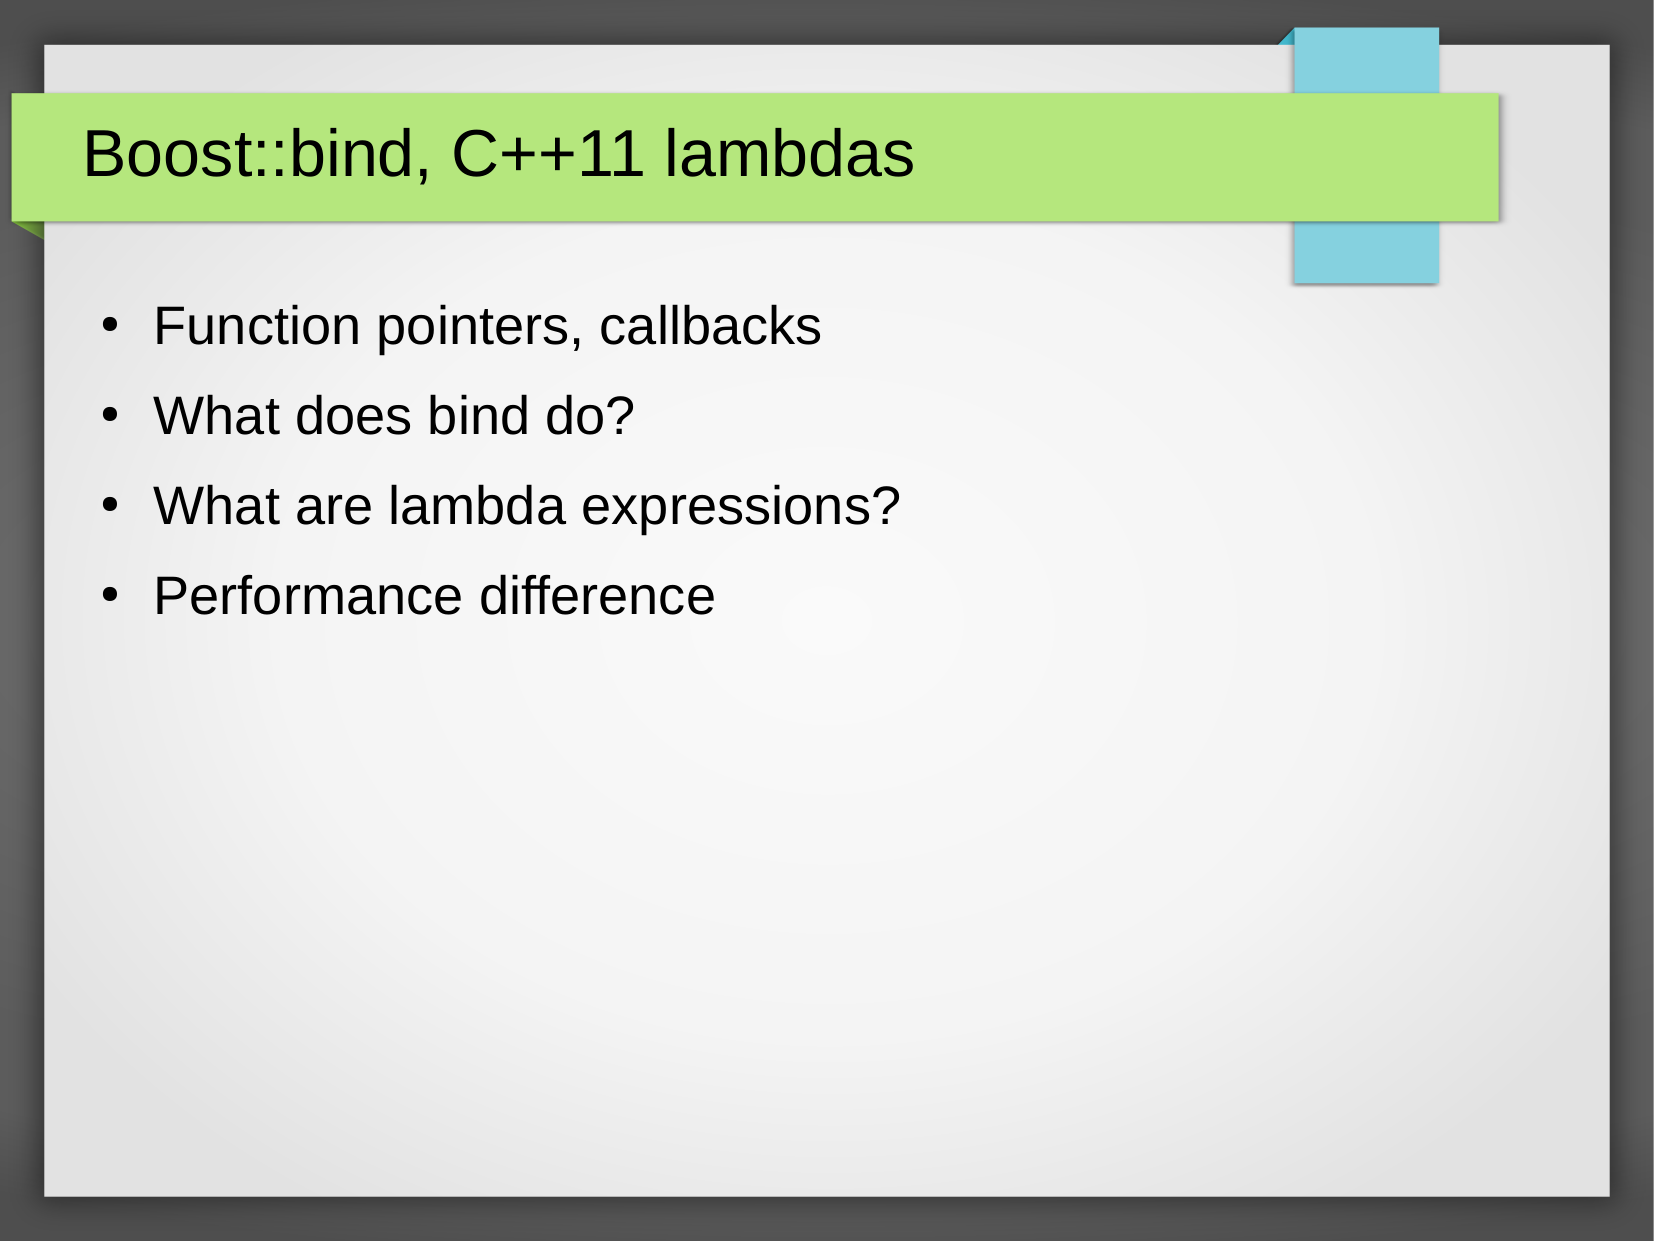

# Boost::bind, C++11 lambdas
Function pointers, callbacks
What does bind do?
What are lambda expressions?
Performance difference